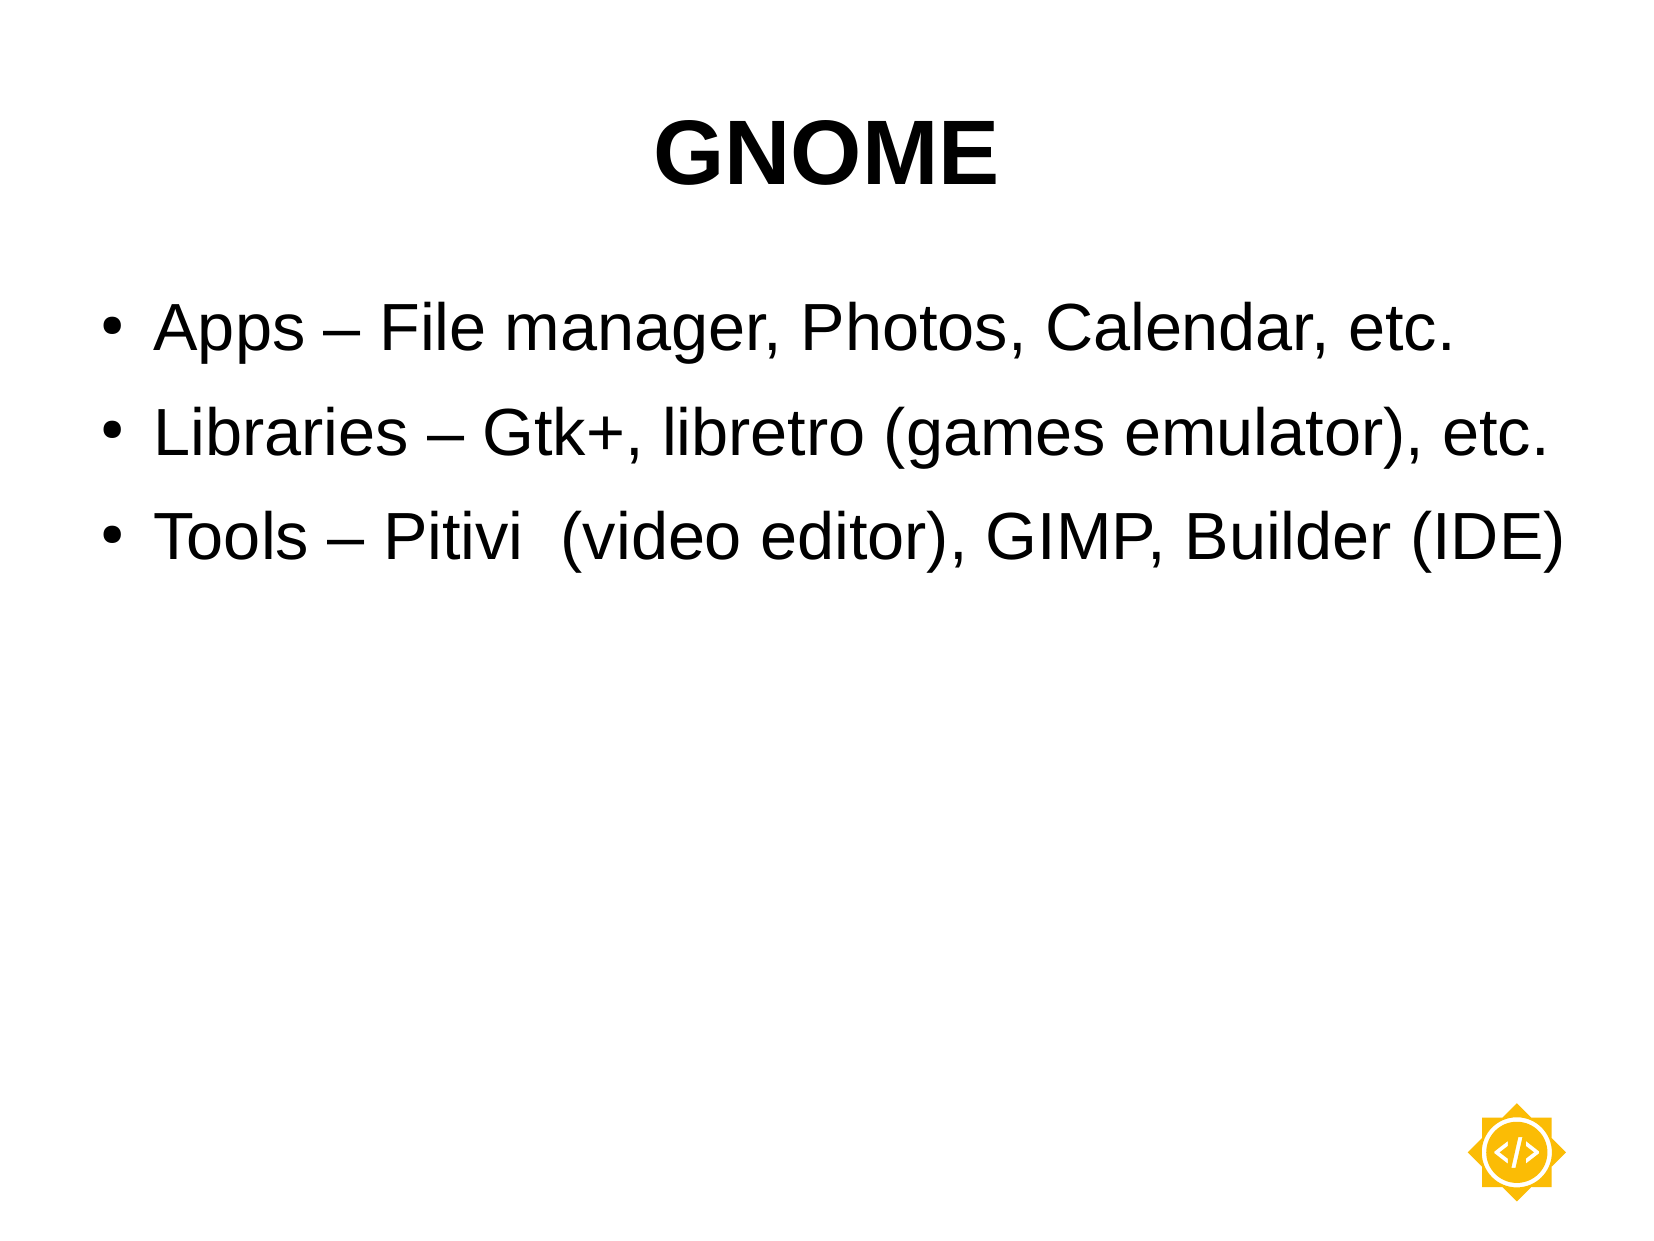

# GNOME
Apps – File manager, Photos, Calendar, etc.
Libraries – Gtk+, libretro (games emulator), etc.
Tools – Pitivi (video editor), GIMP, Builder (IDE)